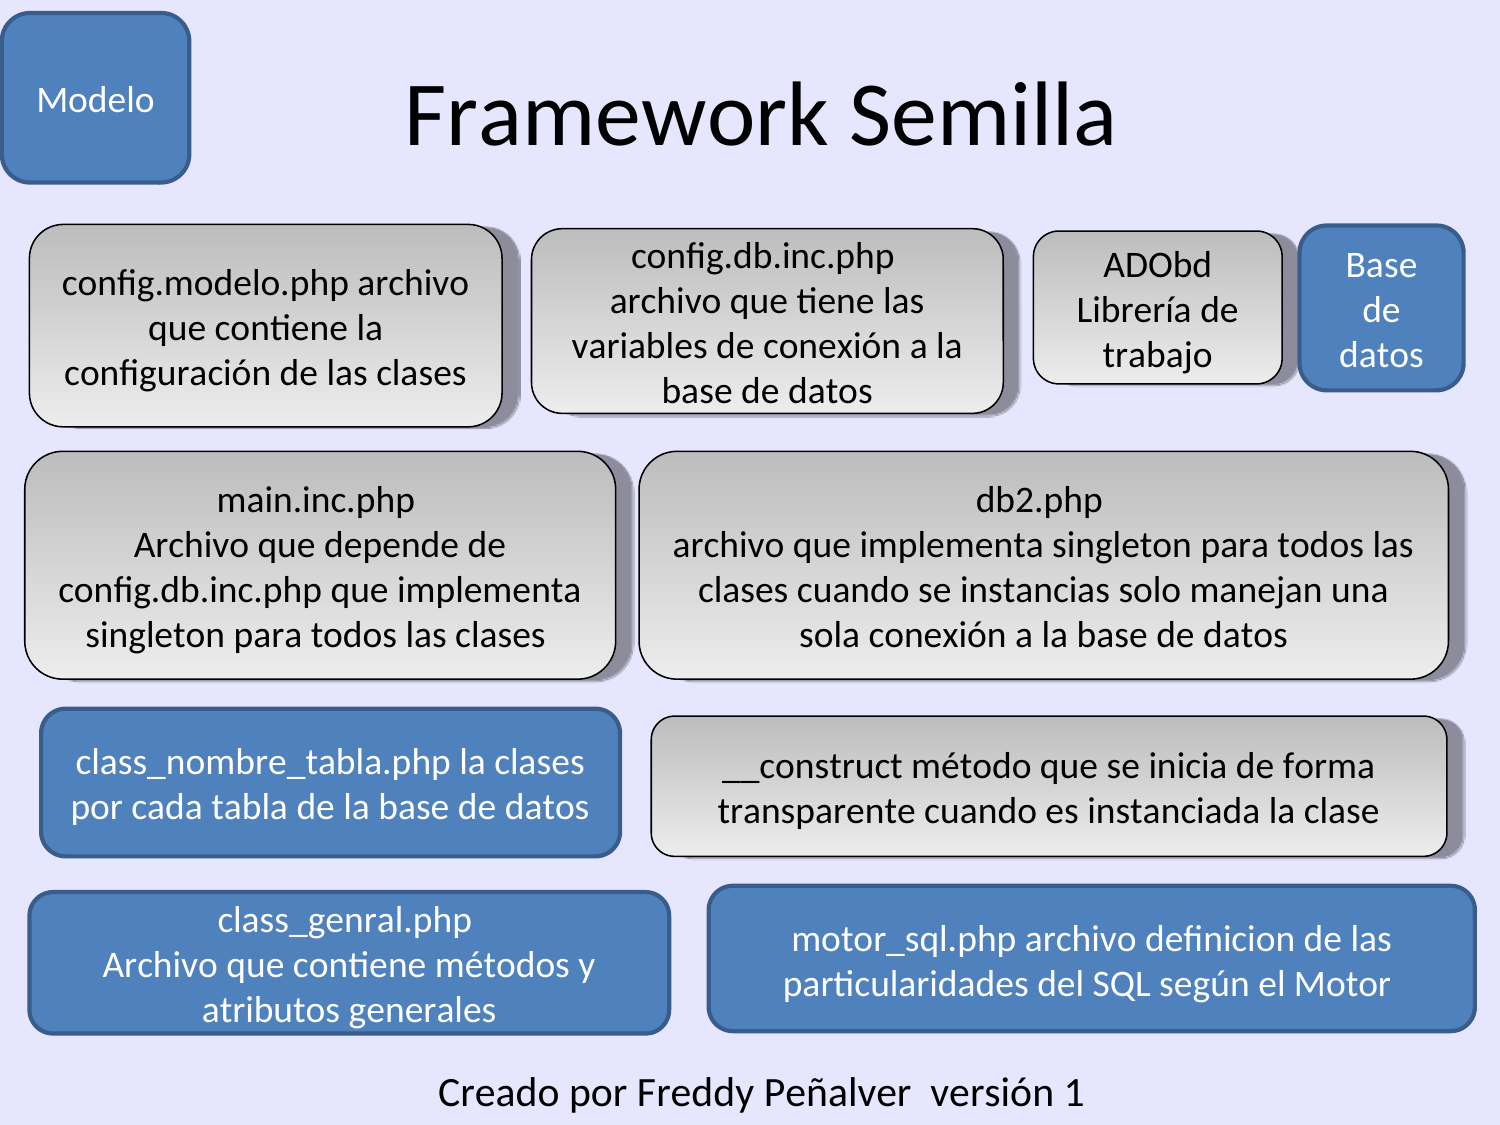

Modelo
Framework Semilla
config.modelo.php archivo que contiene la configuración de las clases
Base de datos
config.db.inc.php
archivo que tiene las variables de conexión a la base de datos
ADObd Librería de trabajo
main.inc.php
Archivo que depende de config.db.inc.php que implementa singleton para todos las clases
db2.php
archivo que implementa singleton para todos las clases cuando se instancias solo manejan una sola conexión a la base de datos
class_nombre_tabla.php la clases por cada tabla de la base de datos
__construct método que se inicia de forma transparente cuando es instanciada la clase
motor_sql.php archivo definicion de las particularidades del SQL según el Motor
class_genral.php
Archivo que contiene métodos y atributos generales
Creado por Freddy Peñalver versión 1